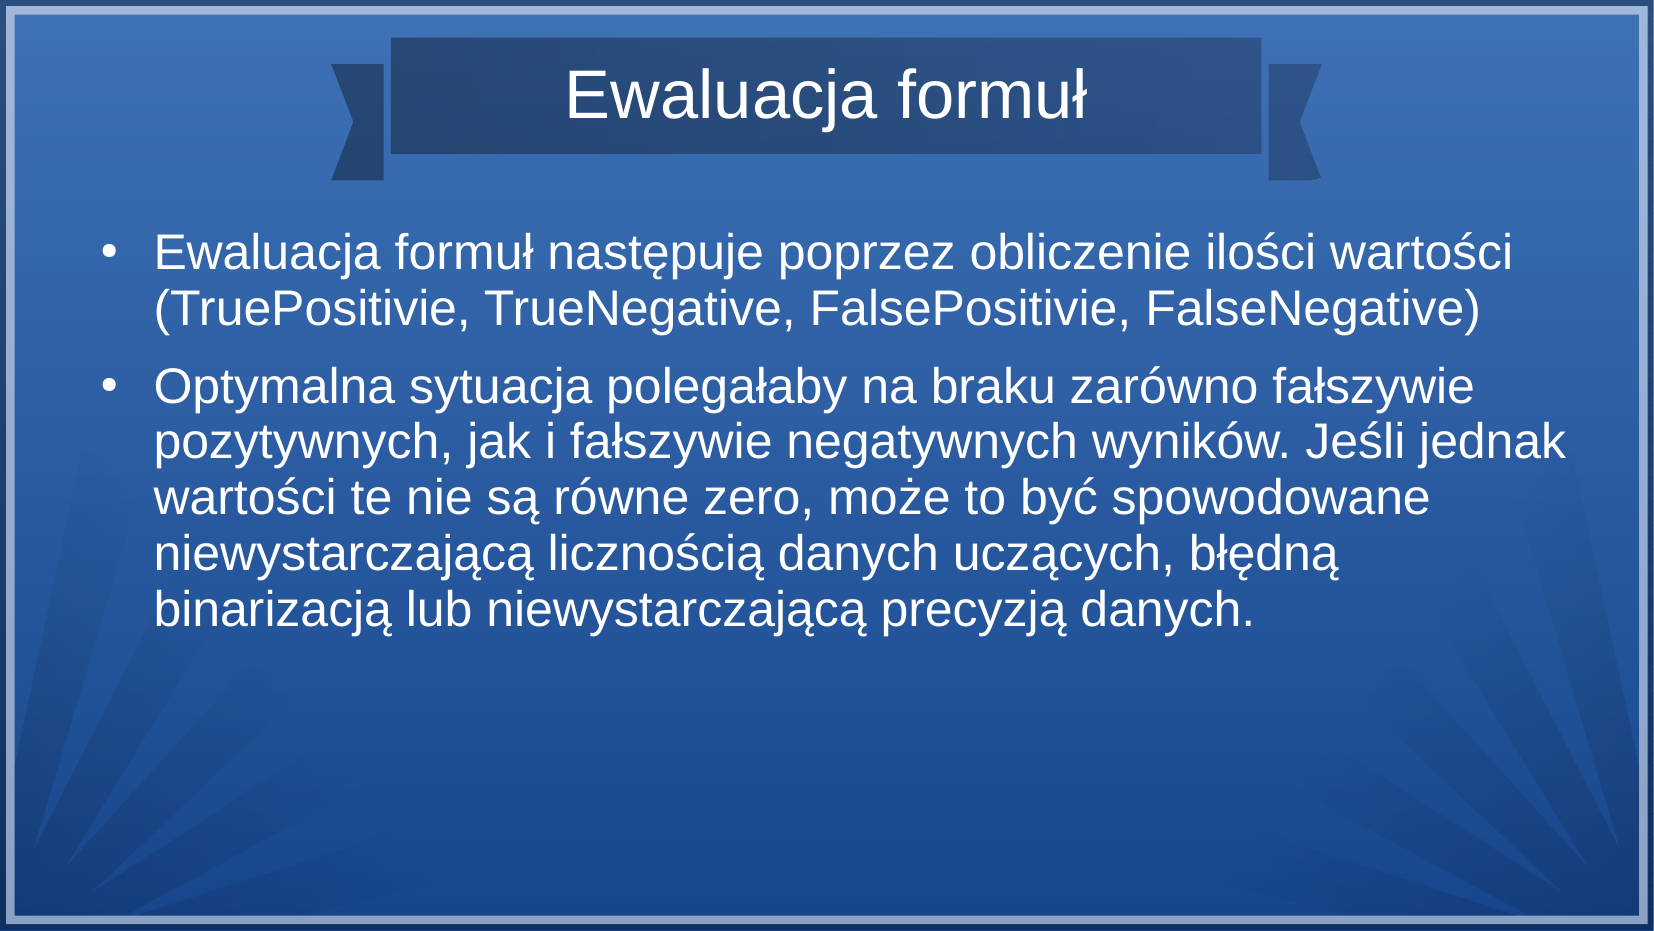

# Ewaluacja formuł
Ewaluacja formuł następuje poprzez obliczenie ilości wartości (TruePositivie, TrueNegative, FalsePositivie, FalseNegative)
Optymalna sytuacja polegałaby na braku zarówno fałszywie pozytywnych, jak i fałszywie negatywnych wyników. Jeśli jednak wartości te nie są równe zero, może to być spowodowane niewystarczającą licznością danych uczących, błędną binarizacją lub niewystarczającą precyzją danych.